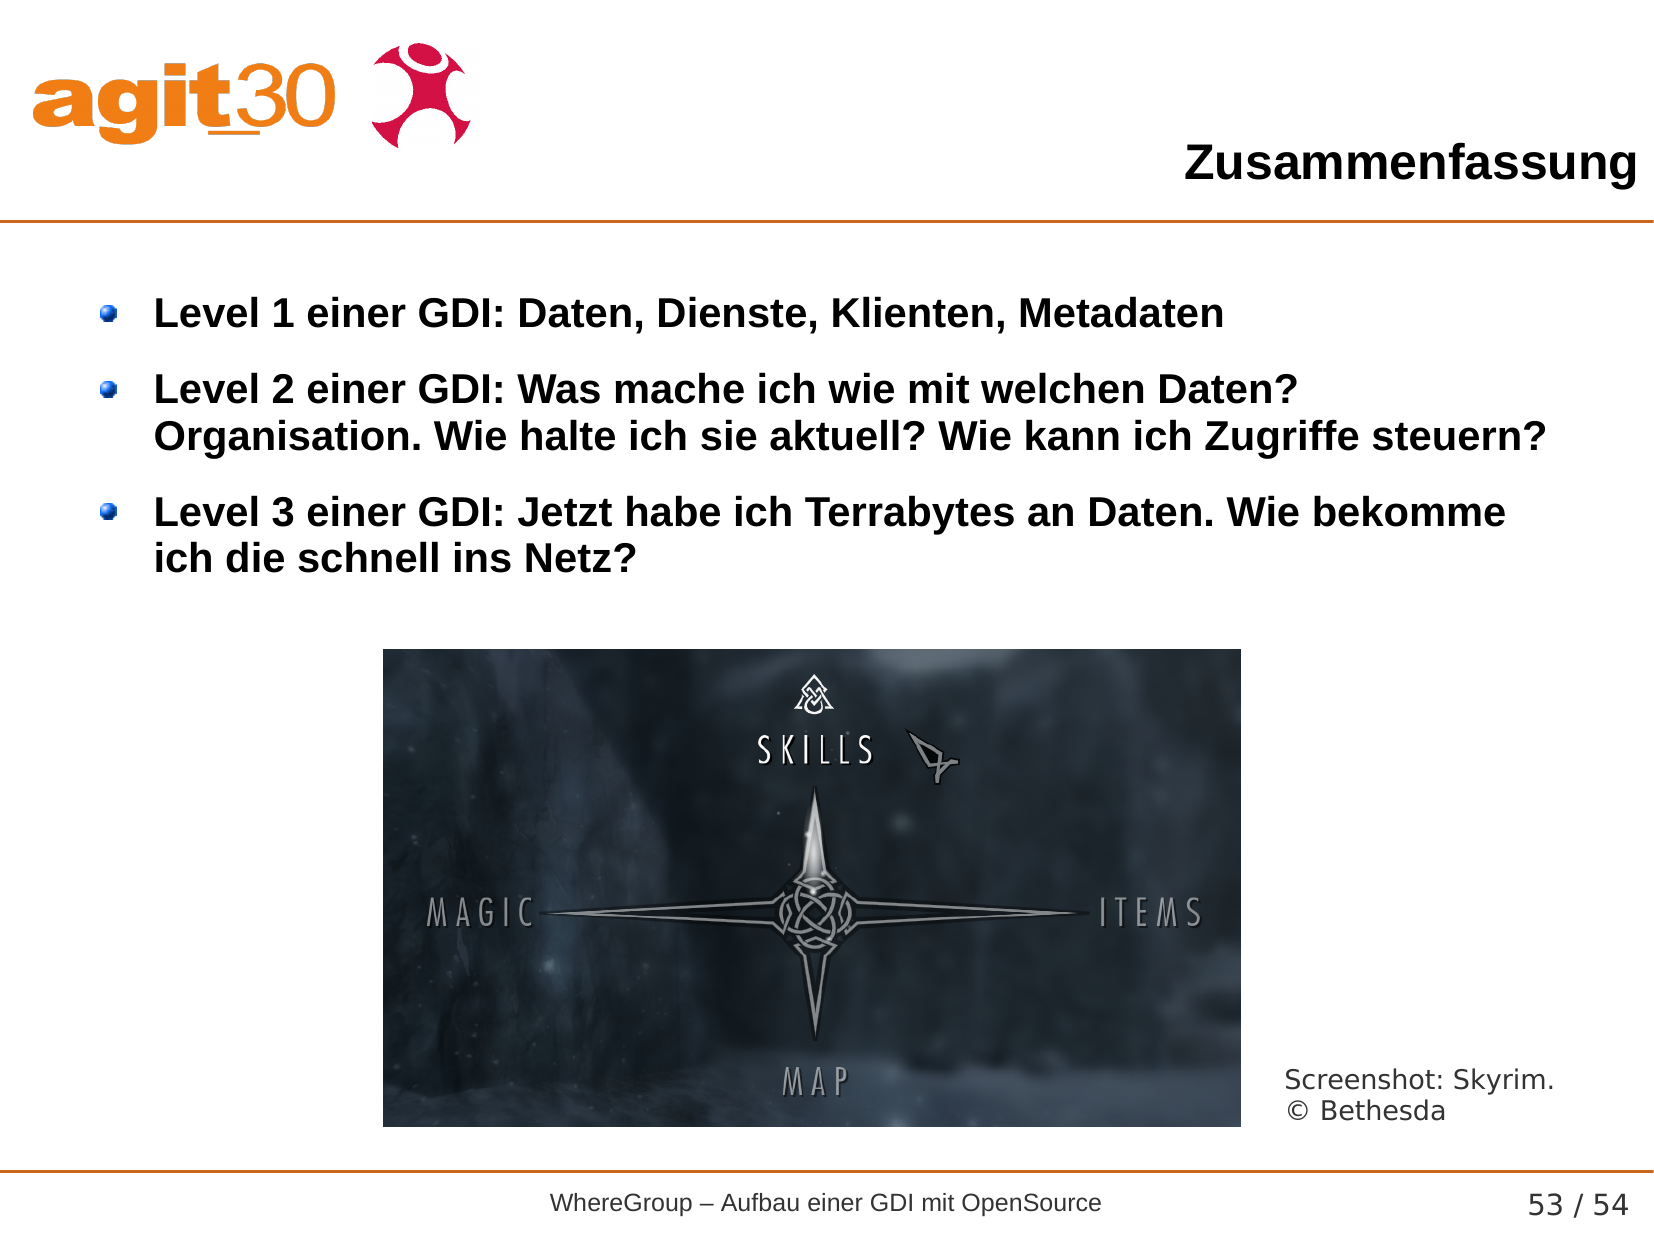

# Zusammenfassung
Level 1 einer GDI: Daten, Dienste, Klienten, Metadaten
Level 2 einer GDI: Was mache ich wie mit welchen Daten? Organisation. Wie halte ich sie aktuell? Wie kann ich Zugriffe steuern?
Level 3 einer GDI: Jetzt habe ich Terrabytes an Daten. Wie bekomme ich die schnell ins Netz?
Screenshot: Skyrim.
© Bethesda